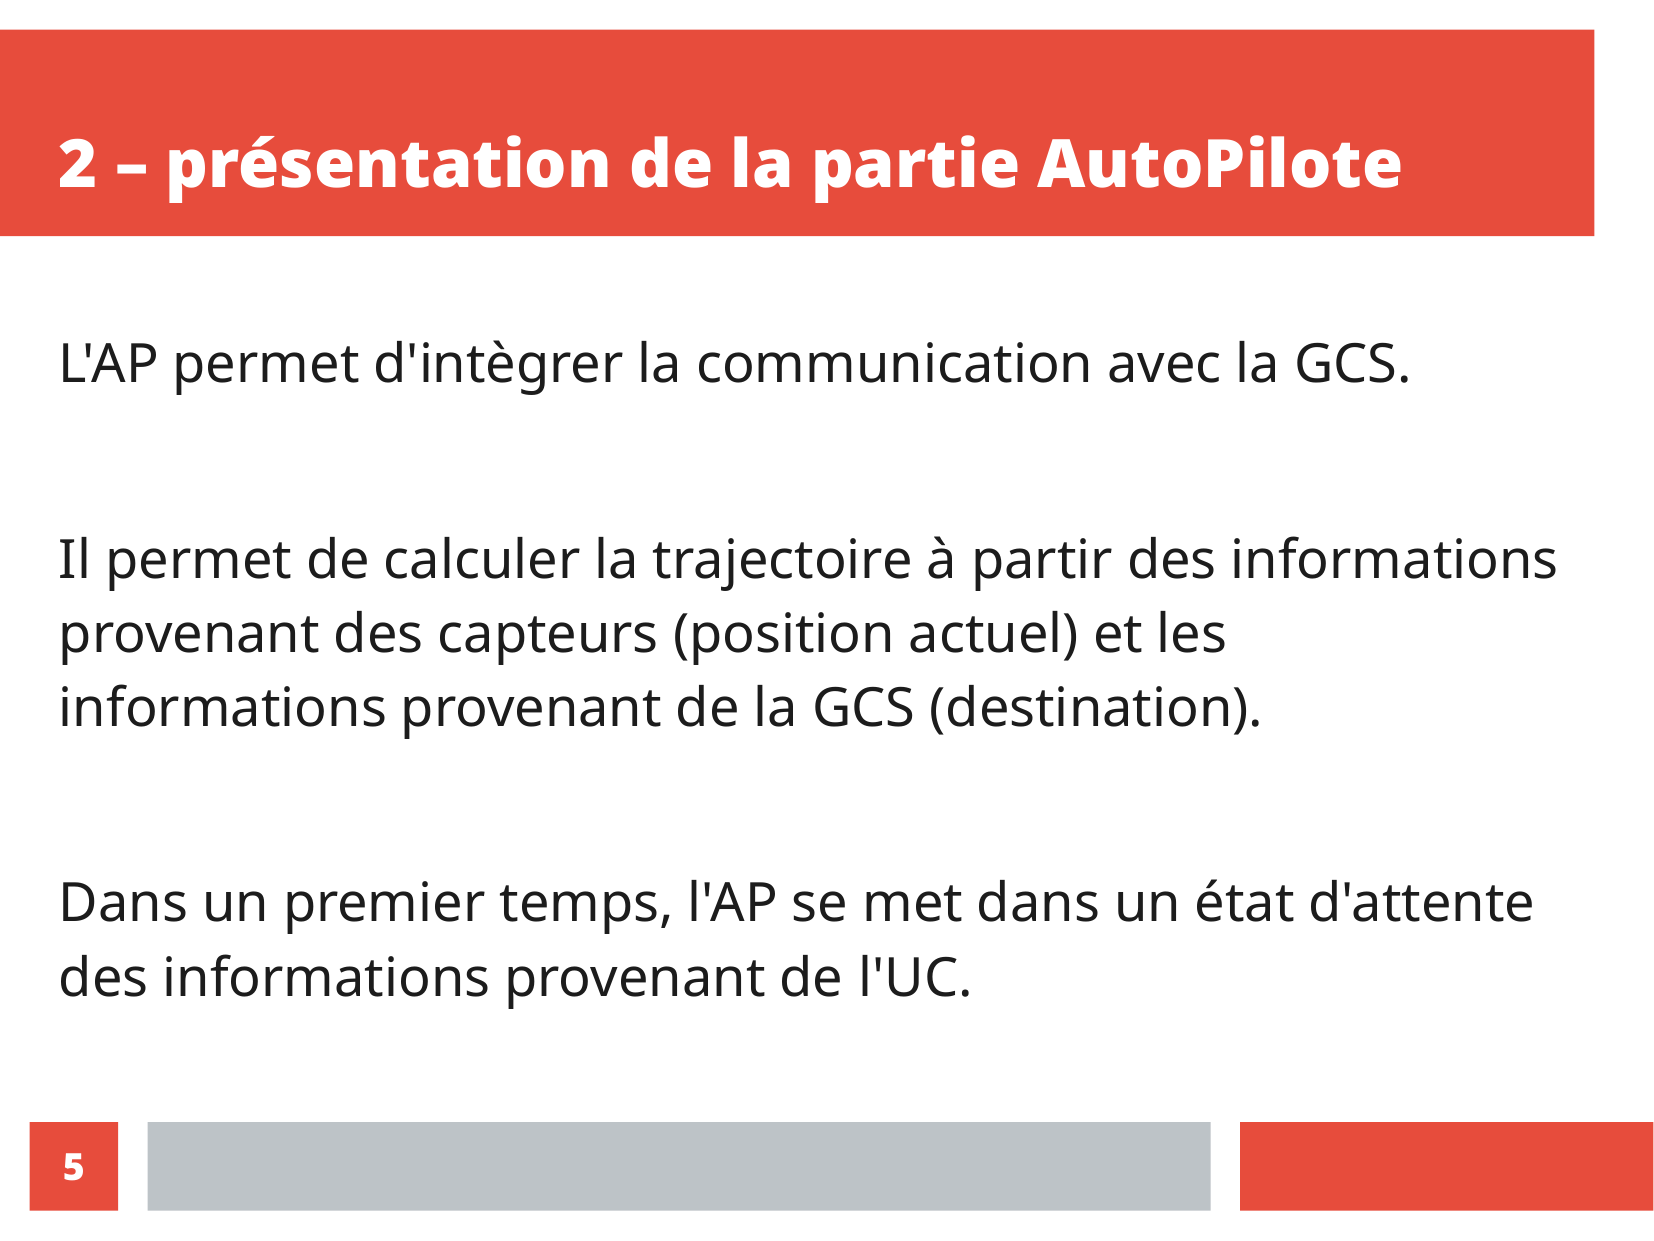

# 2 – présentation de la partie AutoPilote
L'AP permet d'intègrer la communication avec la GCS.
Il permet de calculer la trajectoire à partir des informations provenant des capteurs (position actuel) et les informations provenant de la GCS (destination).
Dans un premier temps, l'AP se met dans un état d'attente des informations provenant de l'UC.
5